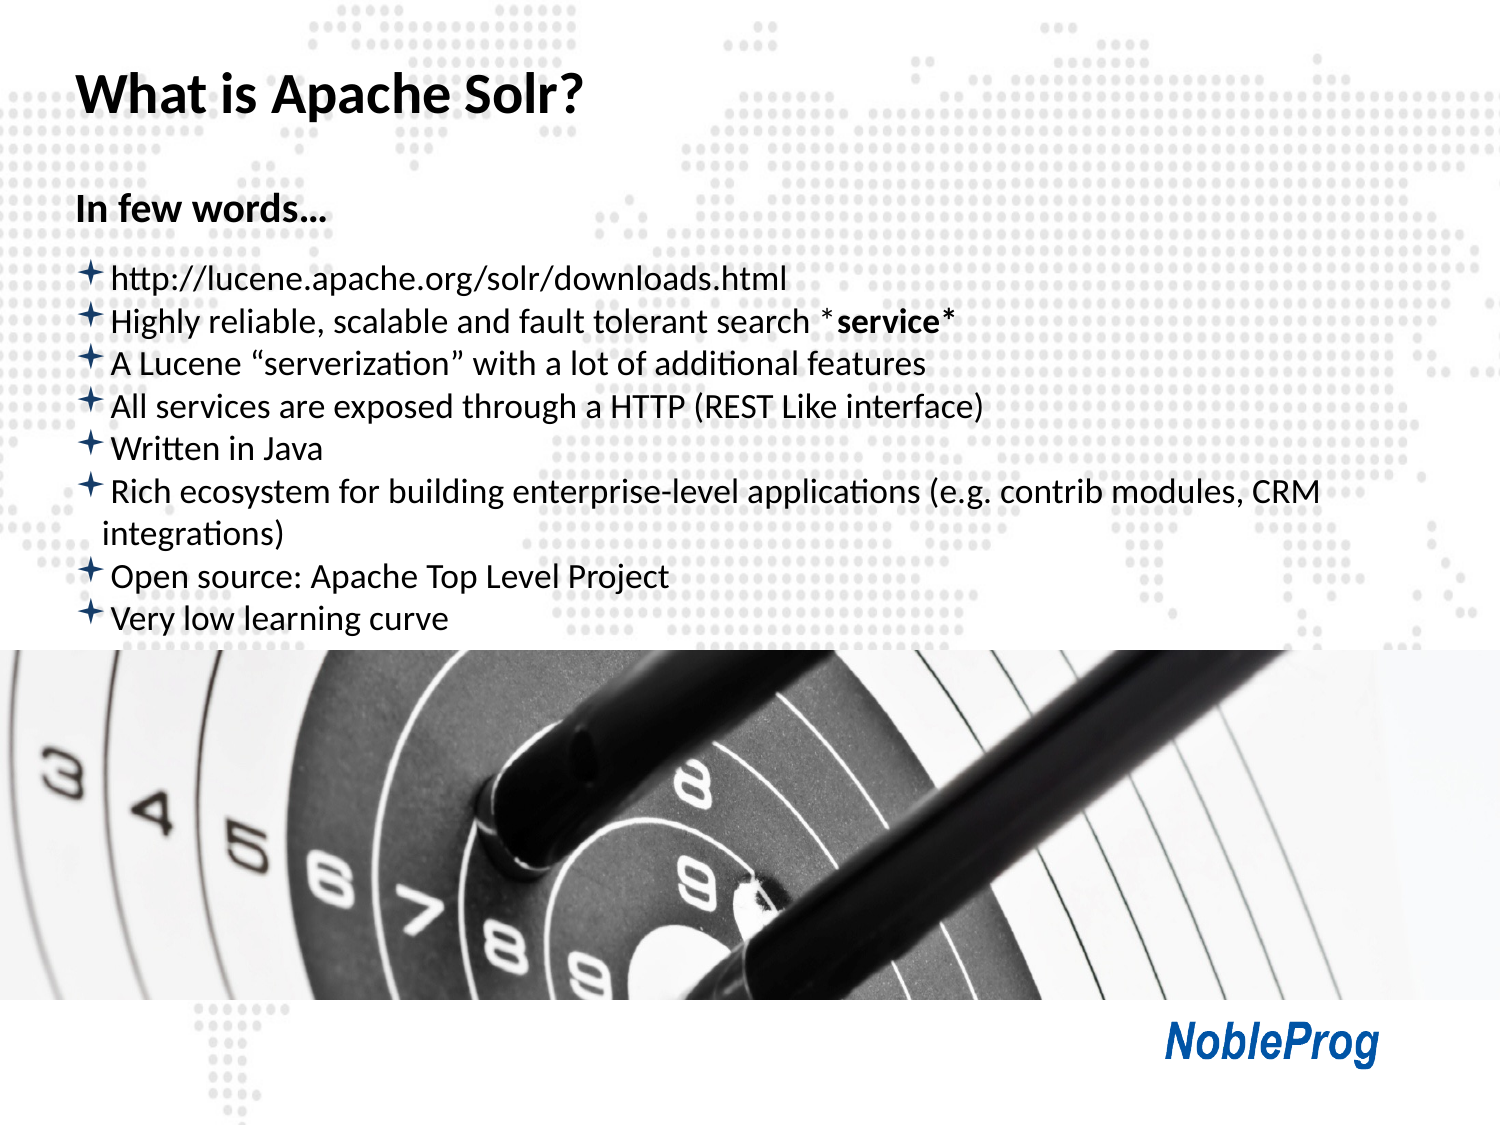

What is Apache Solr?
In few words…
http://lucene.apache.org/solr/downloads.html
Highly reliable, scalable and fault tolerant search *service*
A Lucene “serverization” with a lot of additional features
All services are exposed through a HTTP (REST Like interface)
Written in Java
Rich ecosystem for building enterprise-level applications (e.g. contrib modules, CRM integrations)
Open source: Apache Top Level Project
Very low learning curve